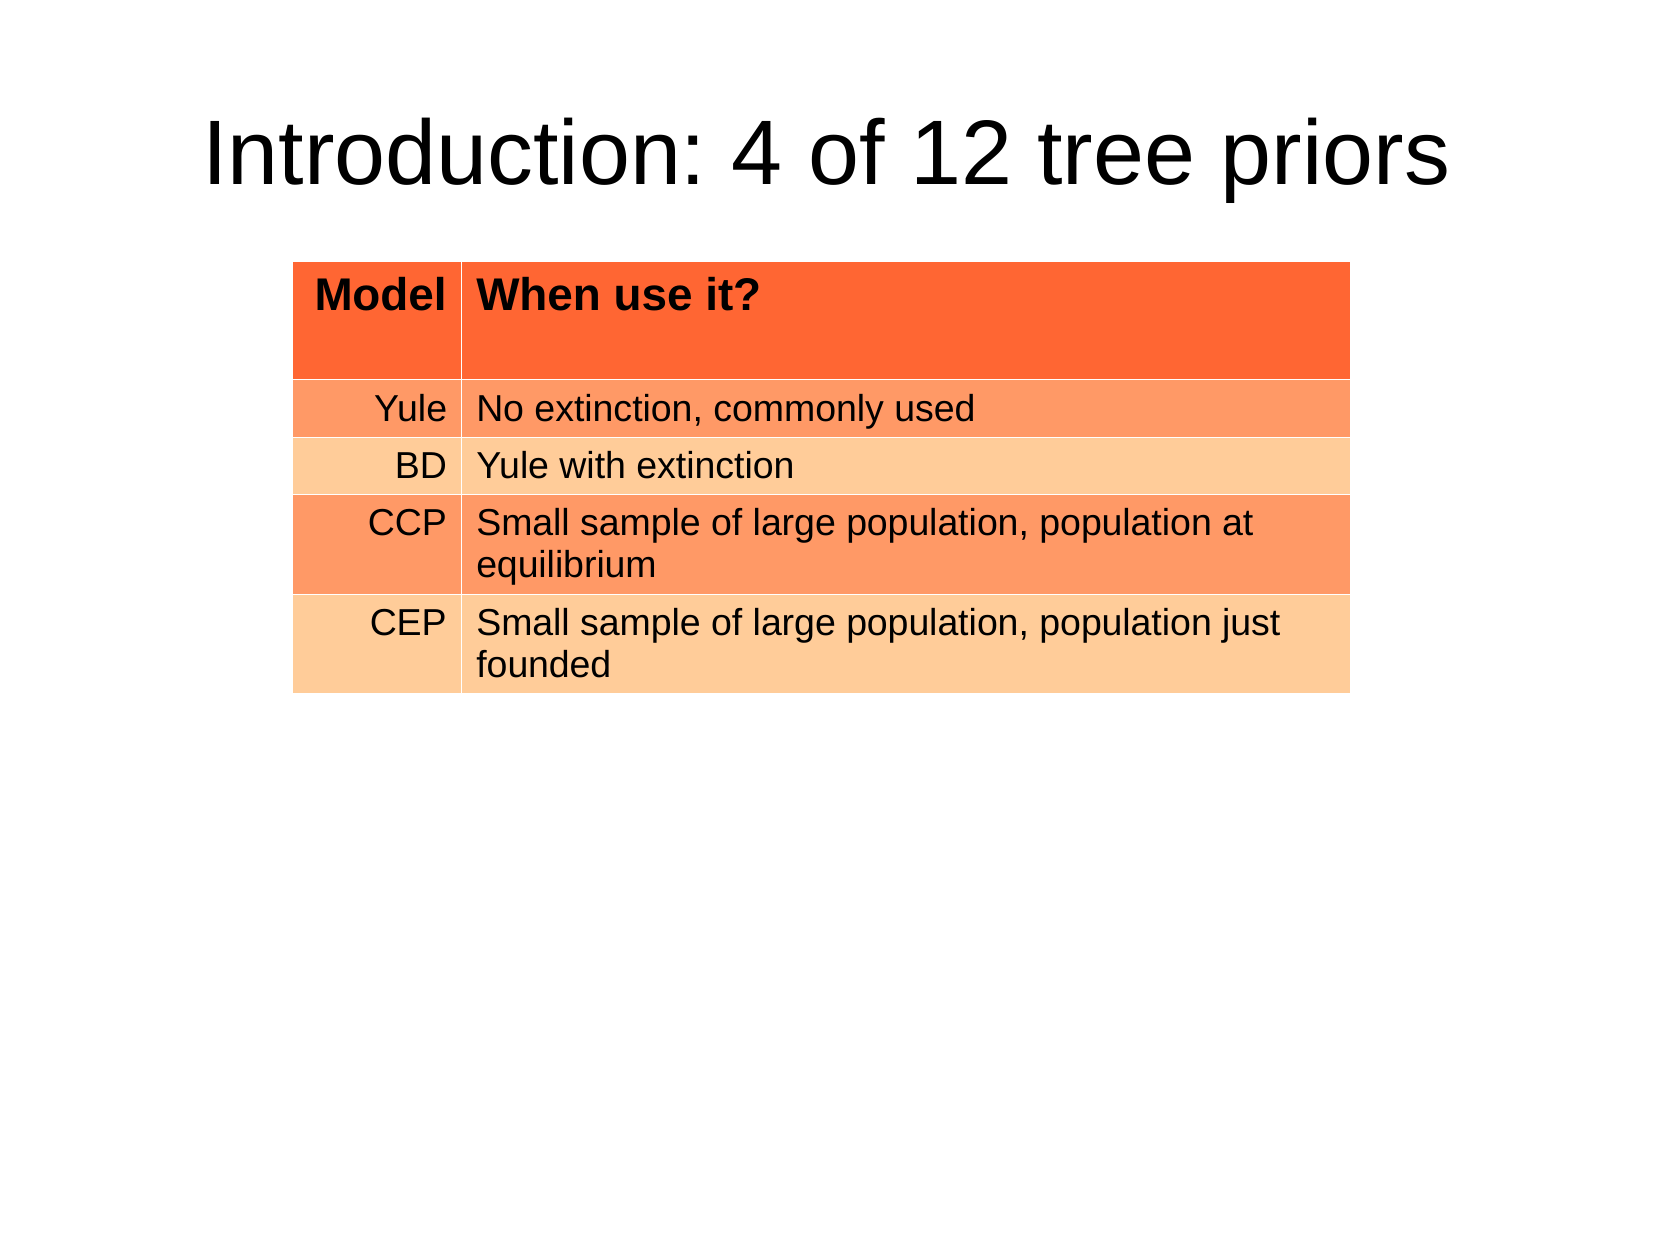

# Introduction: 4 of 12 tree priors
| Model | When use it? |
| --- | --- |
| Yule | No extinction, commonly used |
| BD | Yule with extinction |
| CCP | Small sample of large population, population at equilibrium |
| CEP | Small sample of large population, population just founded |